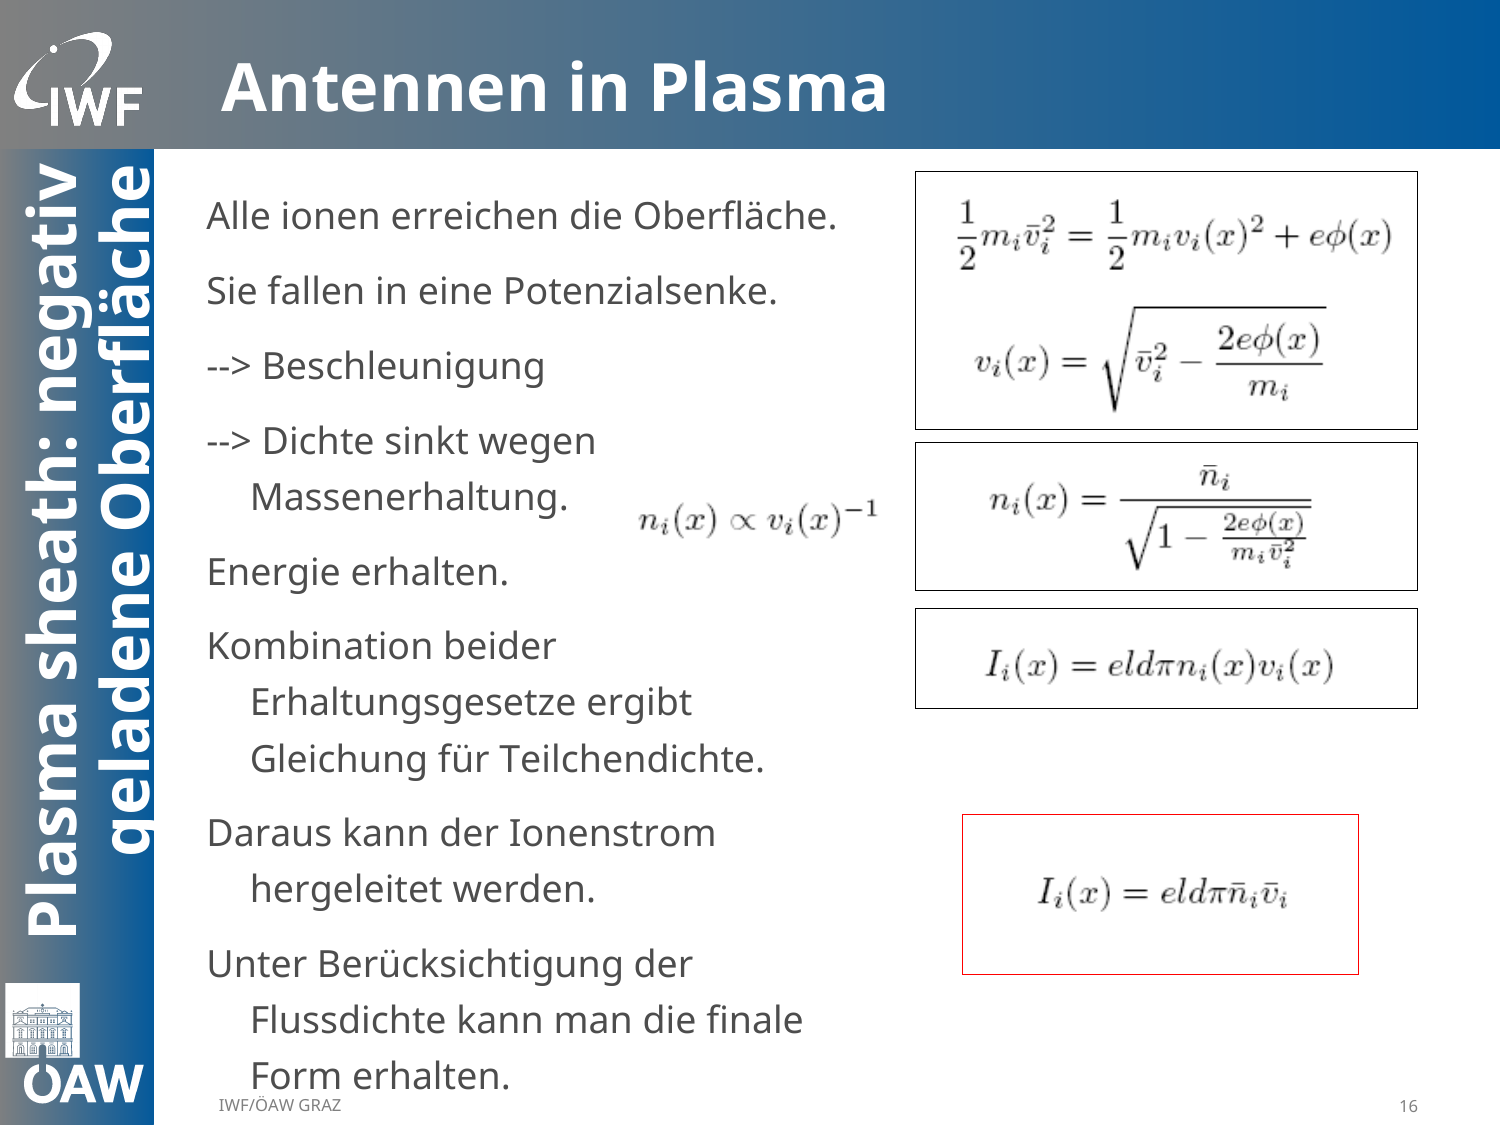

Antennen in Plasma
# Alle ionen erreichen die Oberfläche.
Sie fallen in eine Potenzialsenke.
--> Beschleunigung
--> Dichte sinkt wegen Massenerhaltung.
Energie erhalten.
Kombination beider Erhaltungsgesetze ergibt Gleichung für Teilchendichte.
Daraus kann der Ionenstrom hergeleitet werden.
Unter Berücksichtigung der Flussdichte kann man die finale Form erhalten.
Plasma sheath: negativ geladene Oberfläche
IWF/ÖAW GRAZ
16